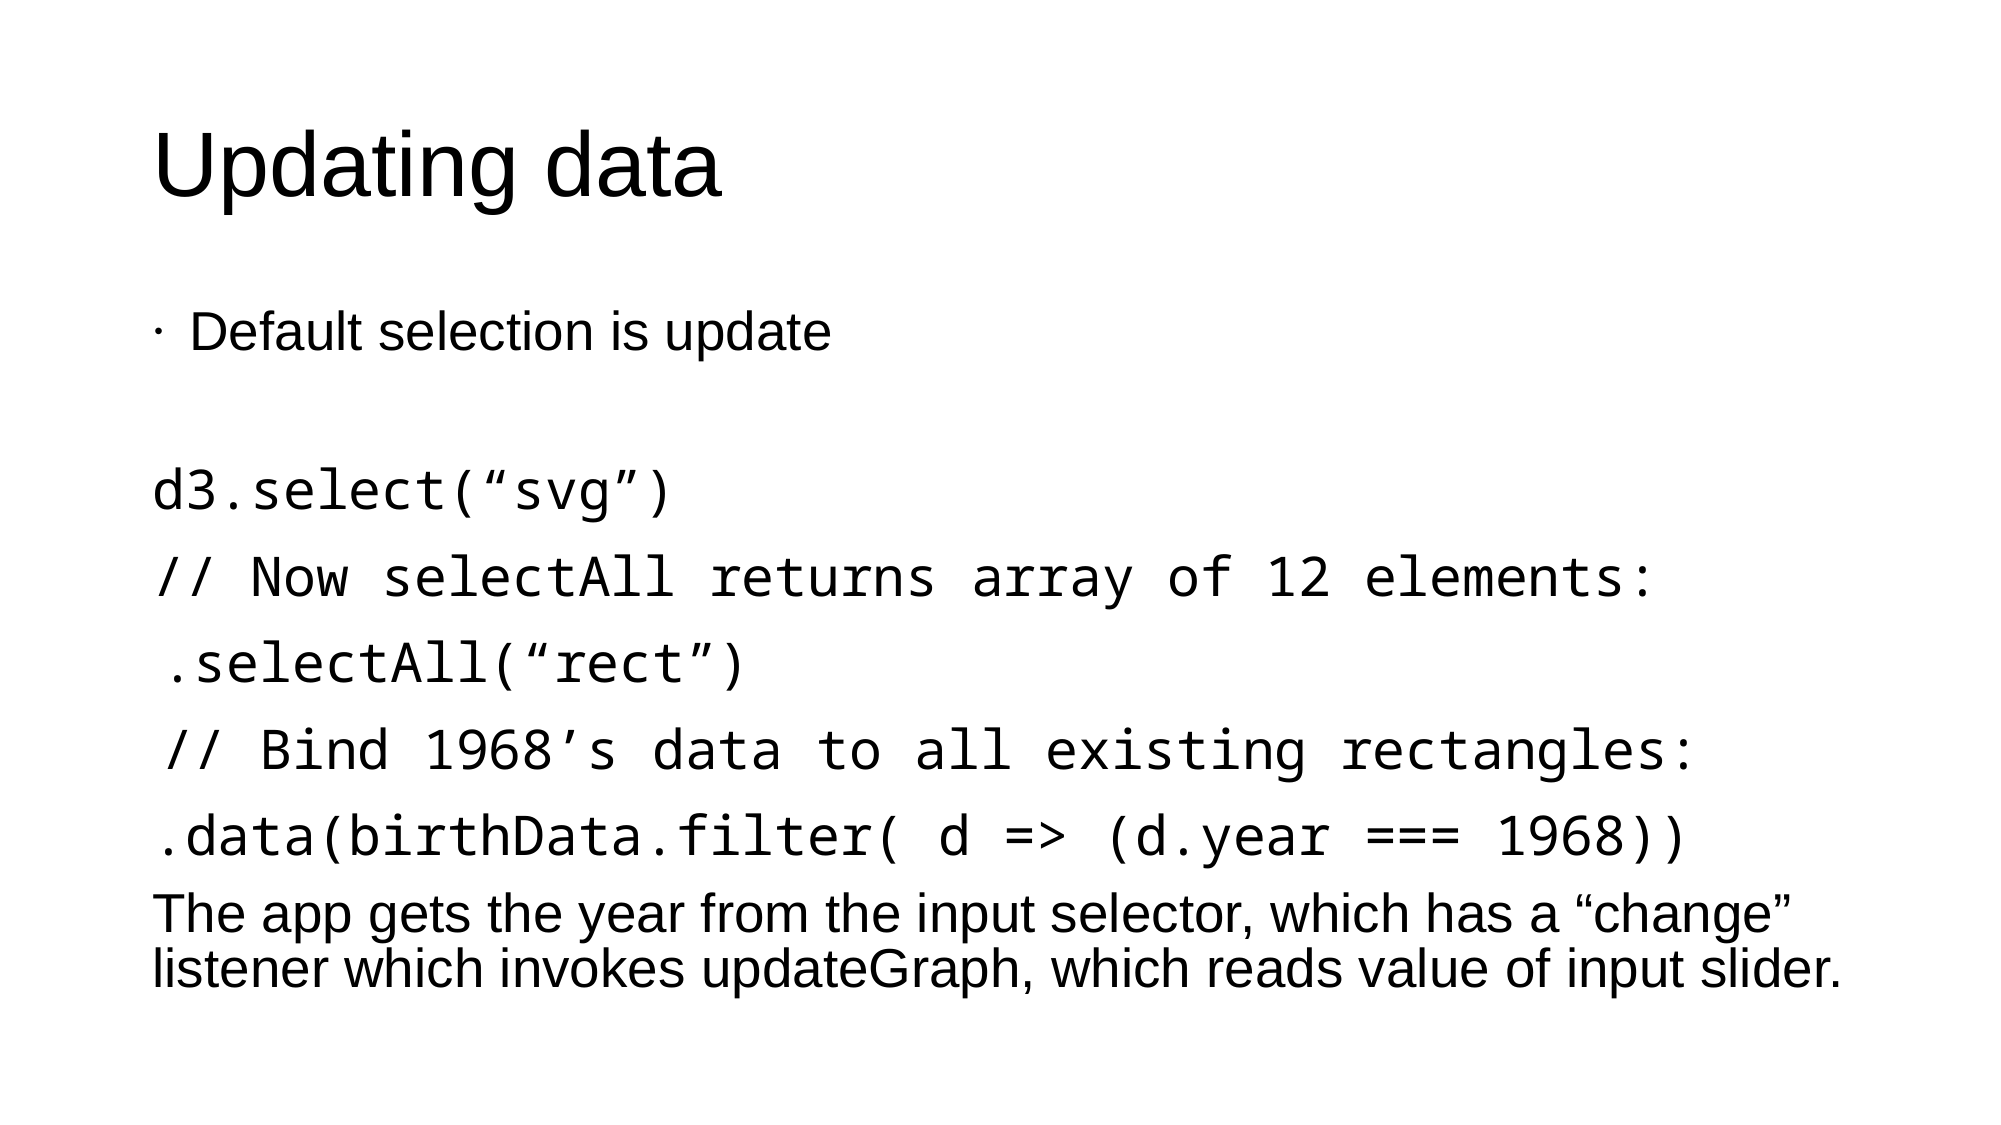

# Updating data
Default selection is update
d3.select(“svg”)
// Now selectAll returns array of 12 elements:
.selectAll(“rect”)
// Bind 1968’s data to all existing rectangles:
.data(birthData.filter( d => (d.year === 1968))
The app gets the year from the input selector, which has a “change” listener which invokes updateGraph, which reads value of input slider.